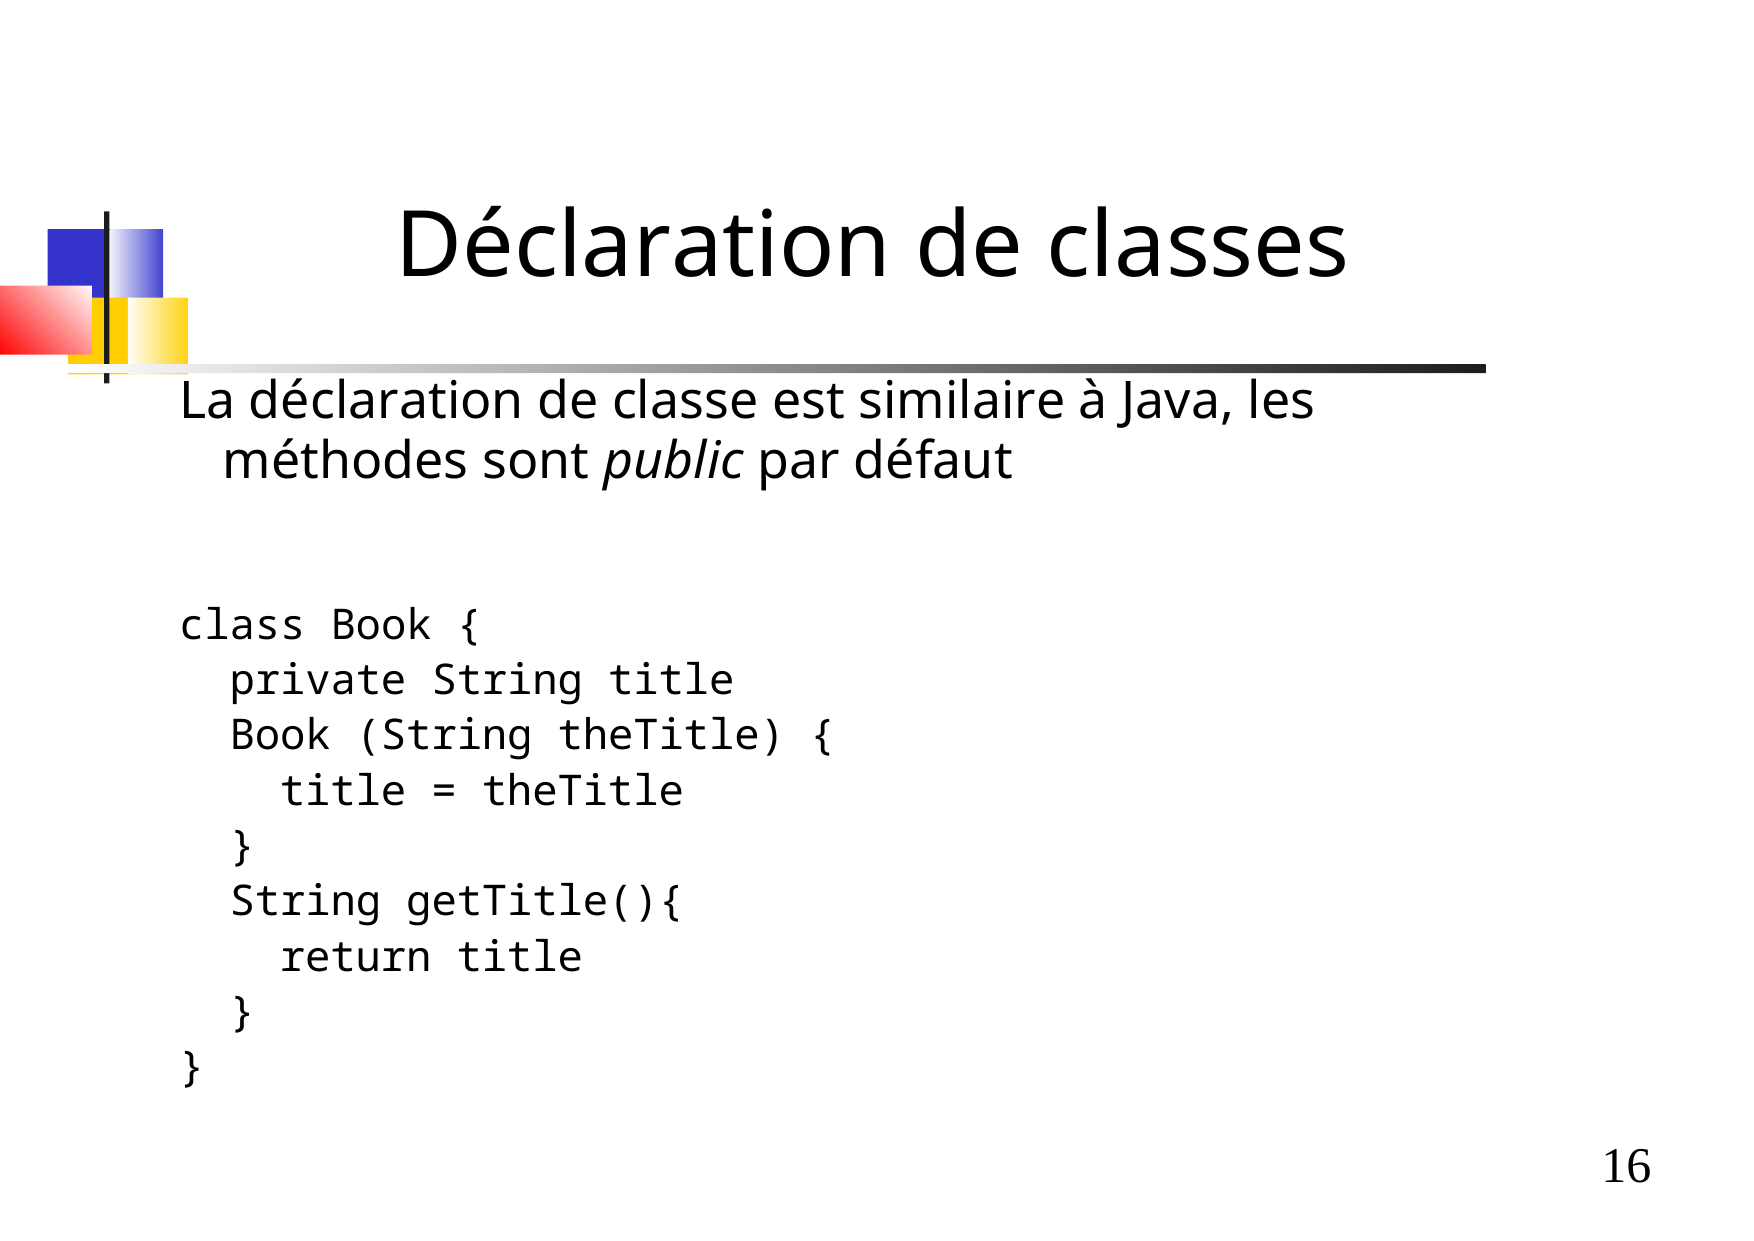

# Déclaration de classes
La déclaration de classe est similaire à Java, les méthodes sont public par défaut
class Book {
 private String title
 Book (String theTitle) {
 title = theTitle
 }
 String getTitle(){
 return title
 }
}